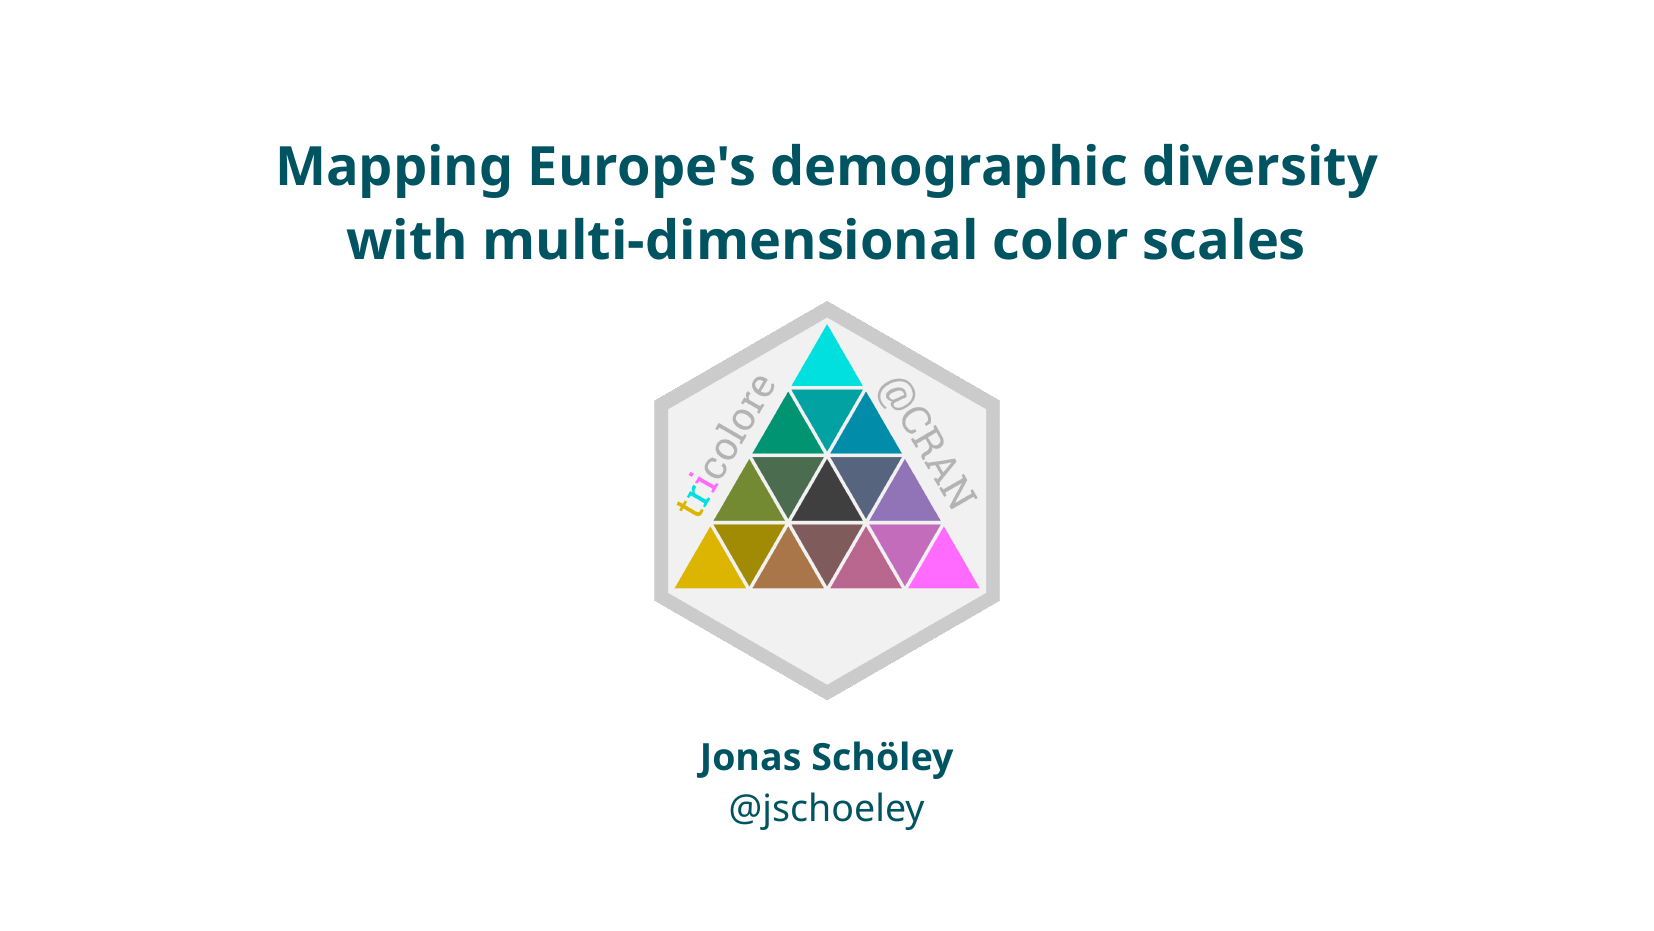

Mapping Europe's demographic diversity
with multi-dimensional color scales
Jonas Schöley
@jschoeley